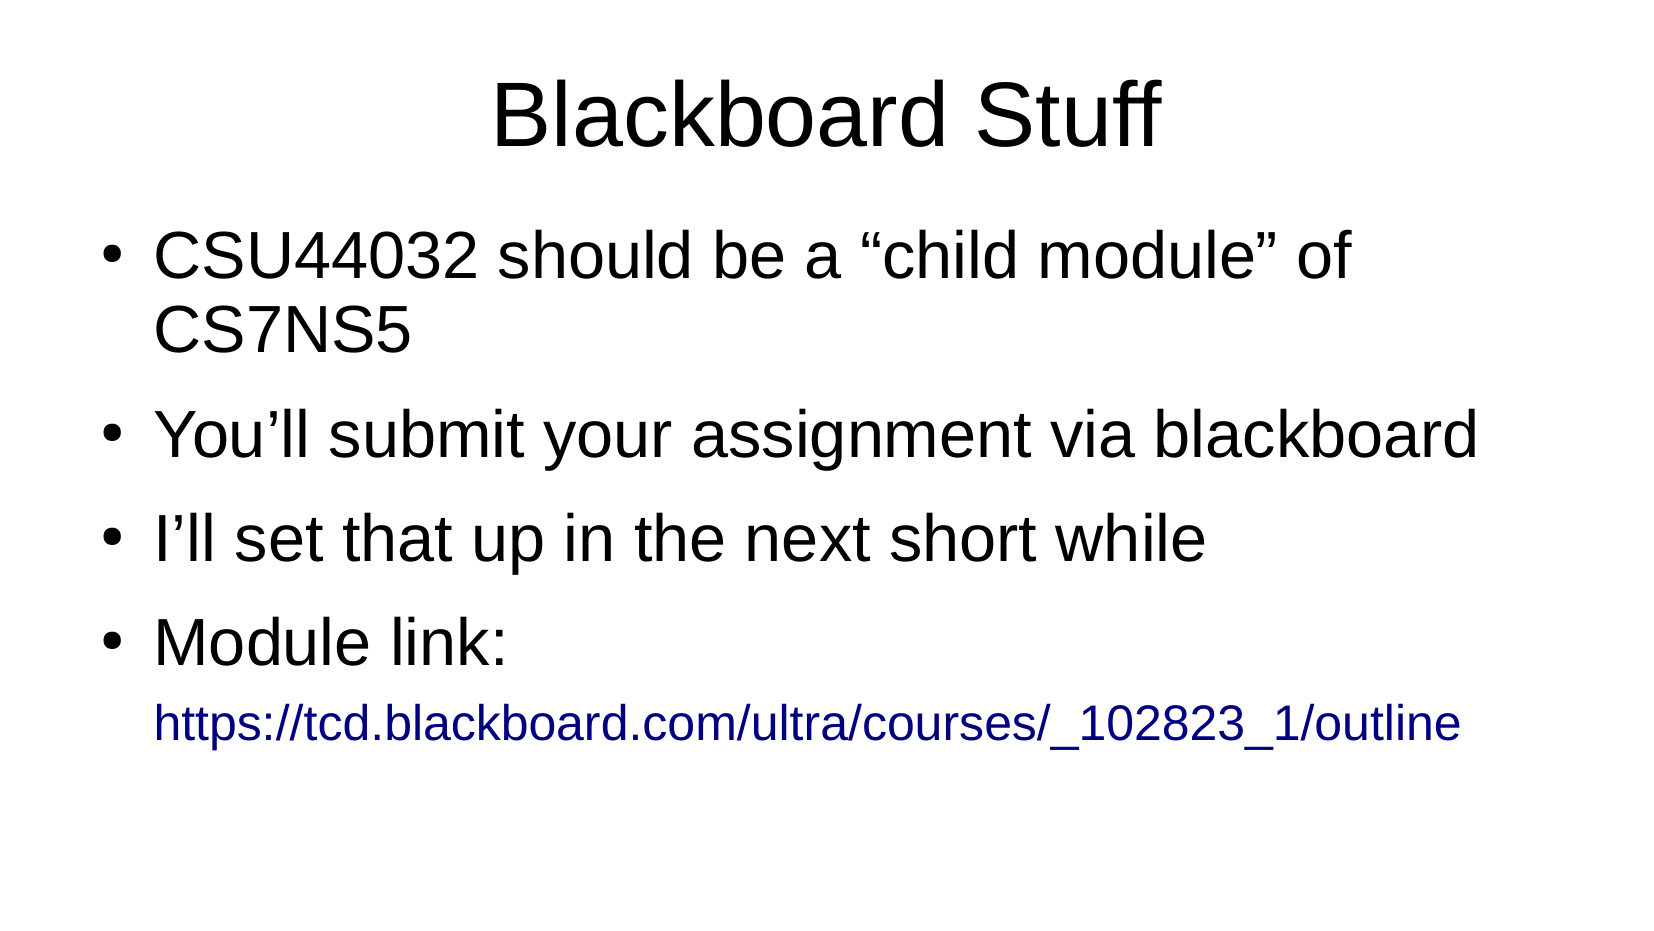

# Blackboard Stuff
CSU44032 should be a “child module” of CS7NS5
You’ll submit your assignment via blackboard
I’ll set that up in the next short while
Module link:
https://tcd.blackboard.com/ultra/courses/_102823_1/outline